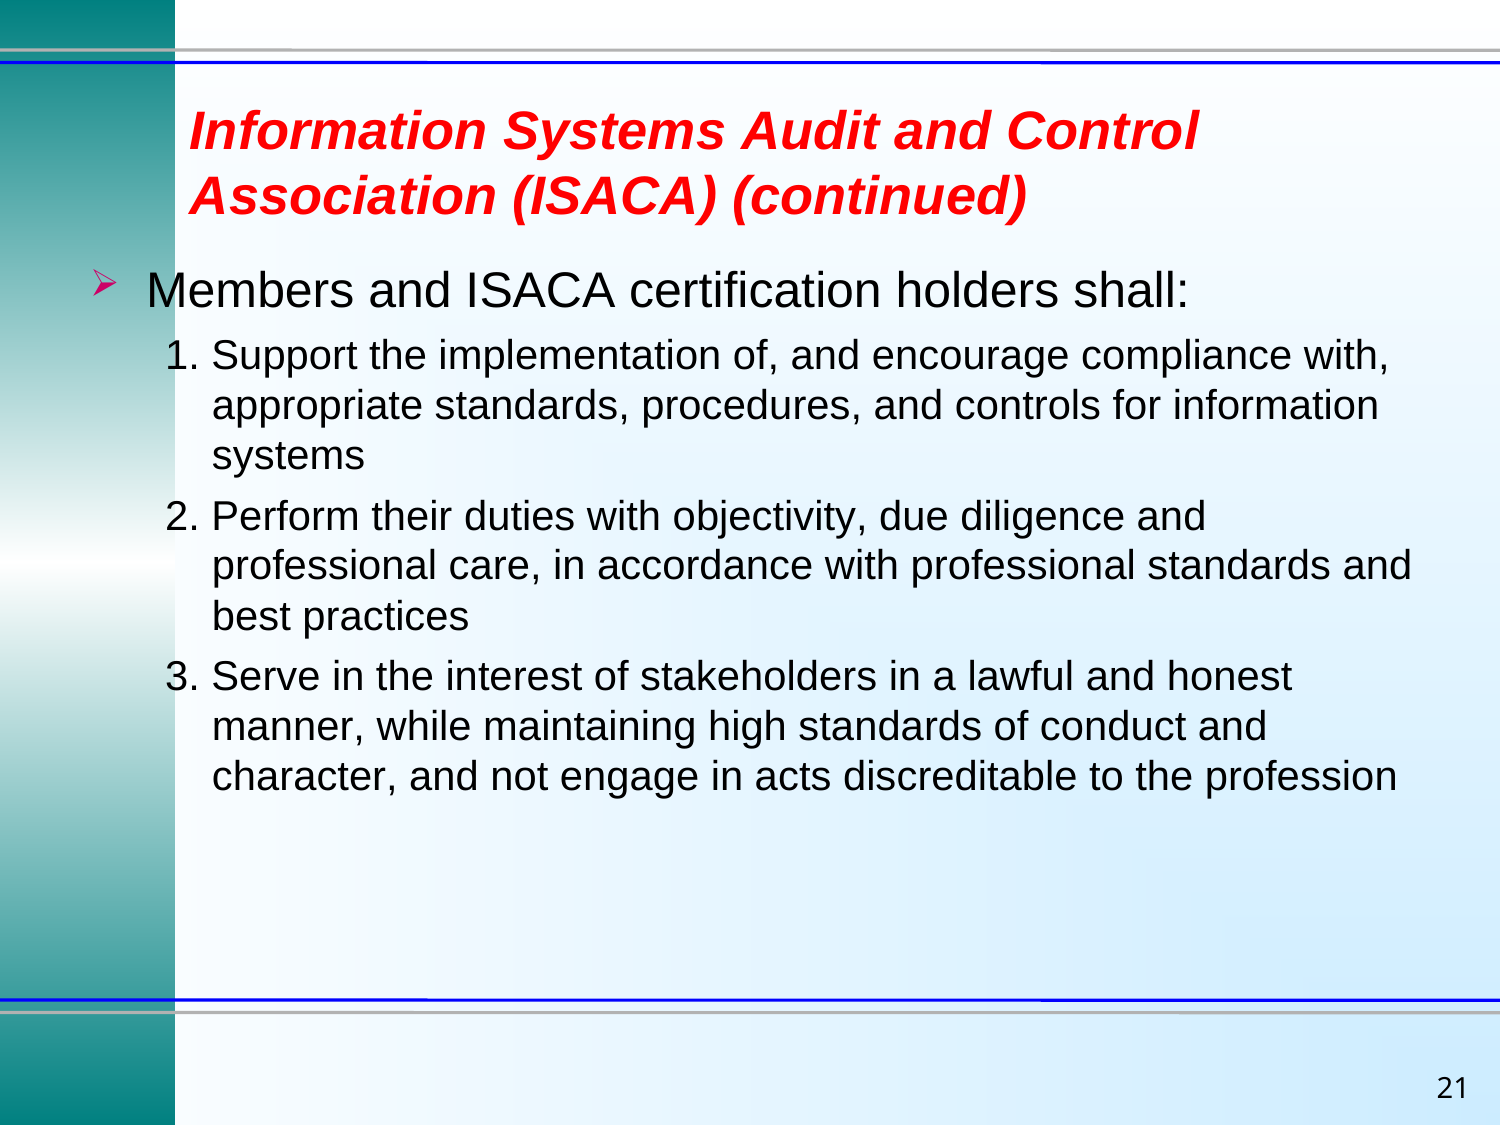

Information Systems Audit and Control Association (ISACA) (continued)
Members and ISACA certification holders shall:
1. Support the implementation of, and encourage compliance with, appropriate standards, procedures, and controls for information systems
2. Perform their duties with objectivity, due diligence and professional care, in accordance with professional standards and best practices
3. Serve in the interest of stakeholders in a lawful and honest manner, while maintaining high standards of conduct and character, and not engage in acts discreditable to the profession